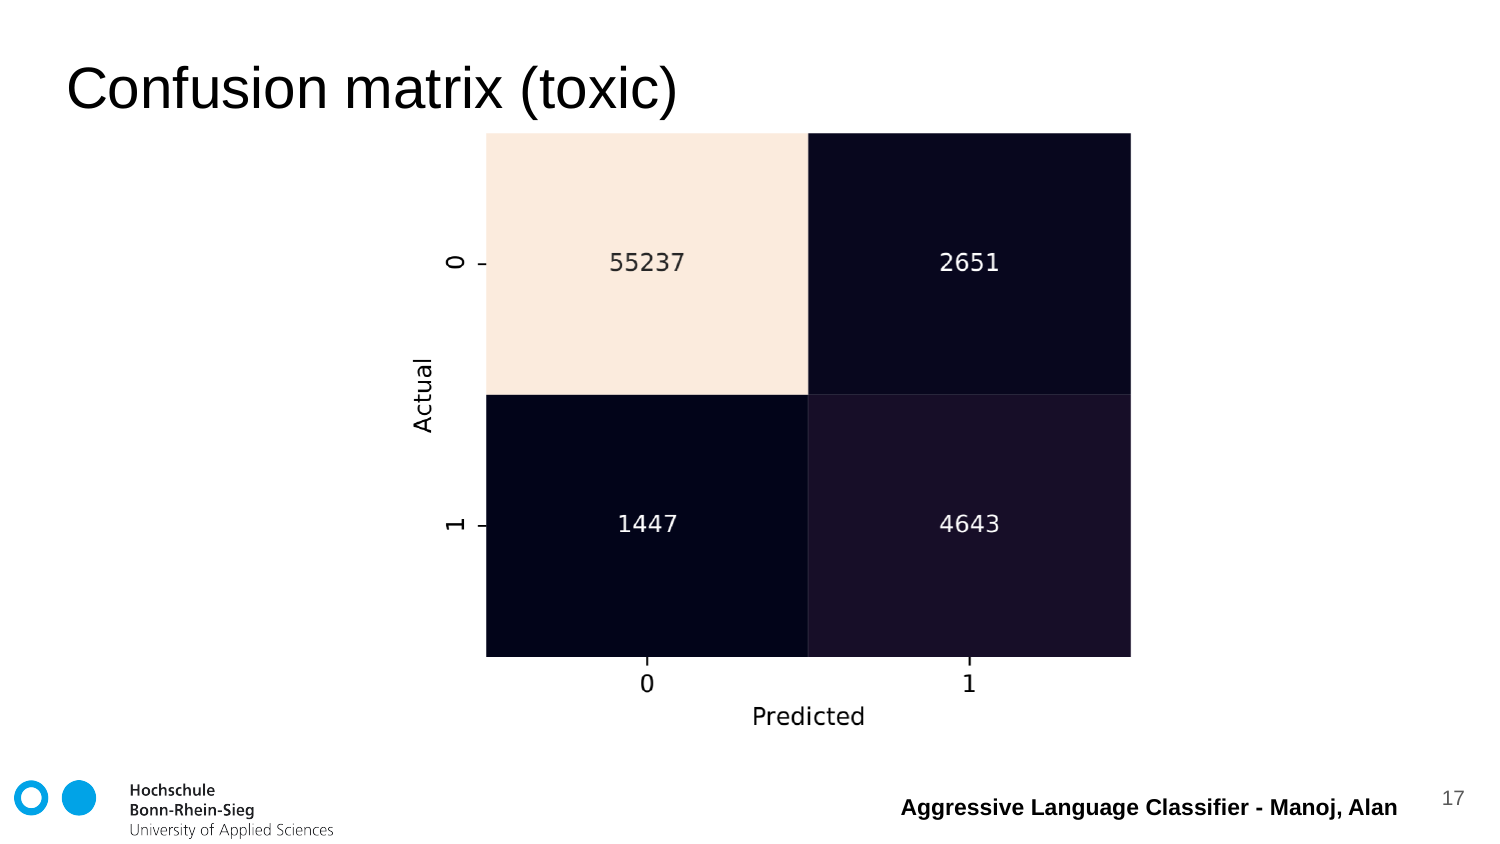

# Confusion matrix (toxic)
Aggressive Language Classifier - Manoj, Alan